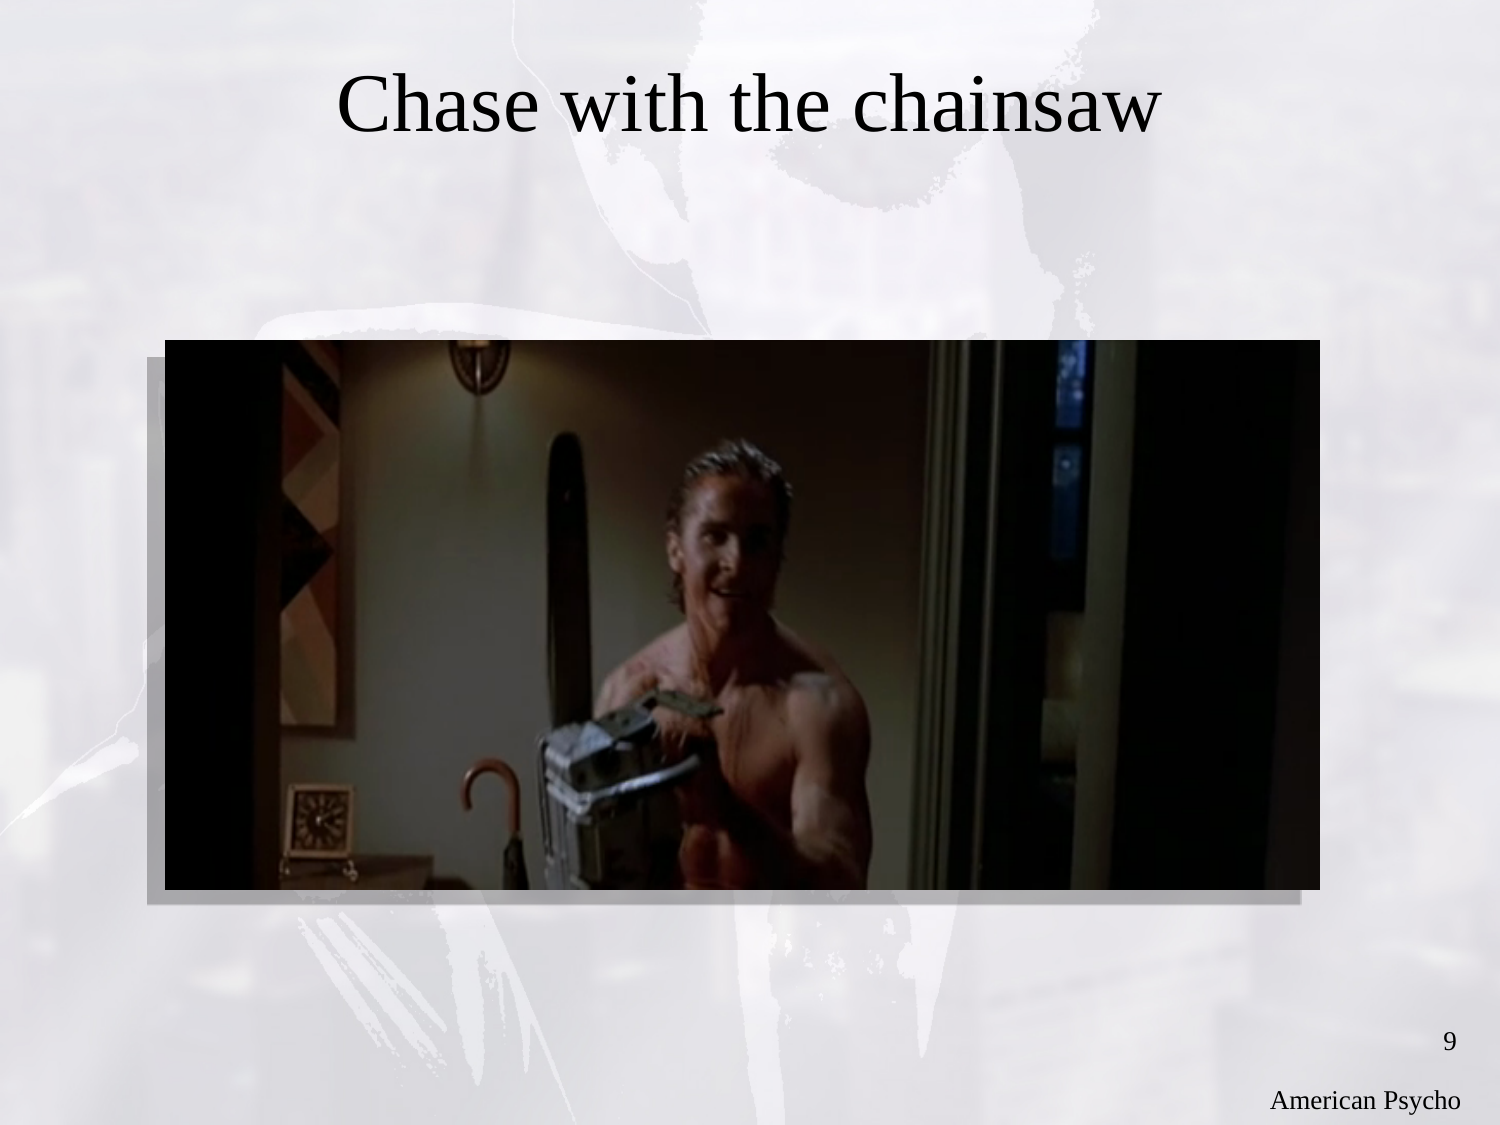

# Chase with the chainsaw
9
American Psycho